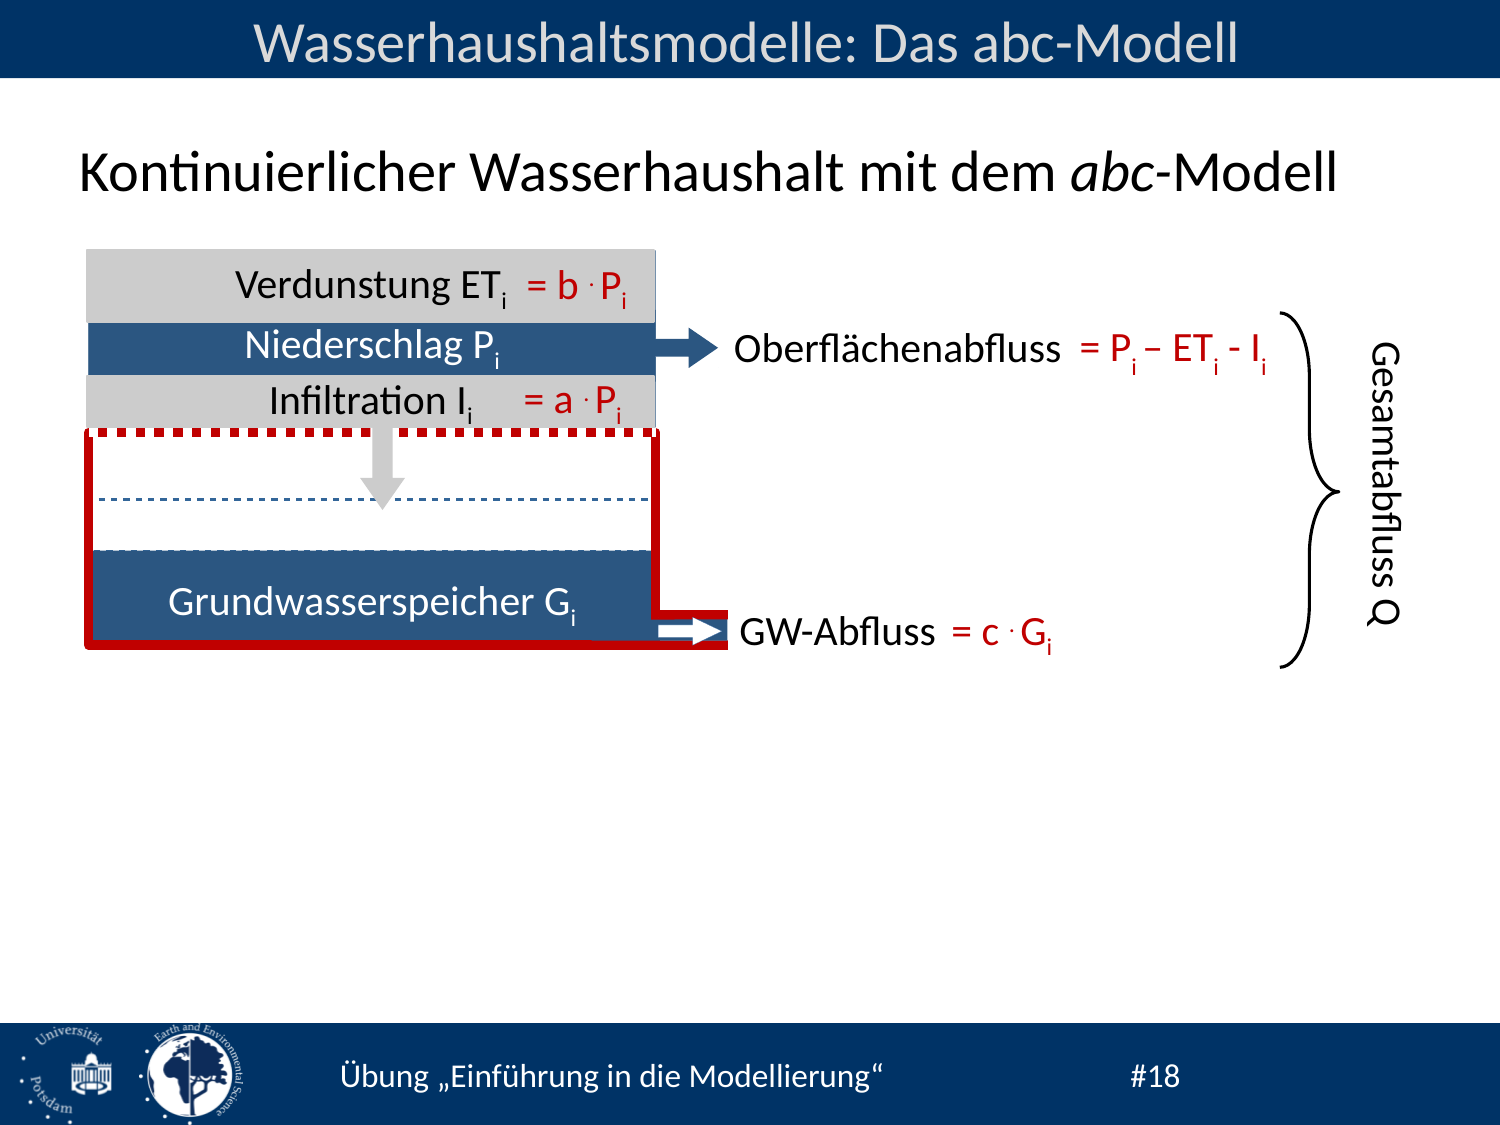

Wasserhaushaltsmodelle: Das abc-Modell
Kontinuierlicher Wasserhaushalt mit dem abc-Modell
= b . Pi
= Pi – ETi - Ii
= a . Pi
Gesamtabfluss Q
= c . Gi